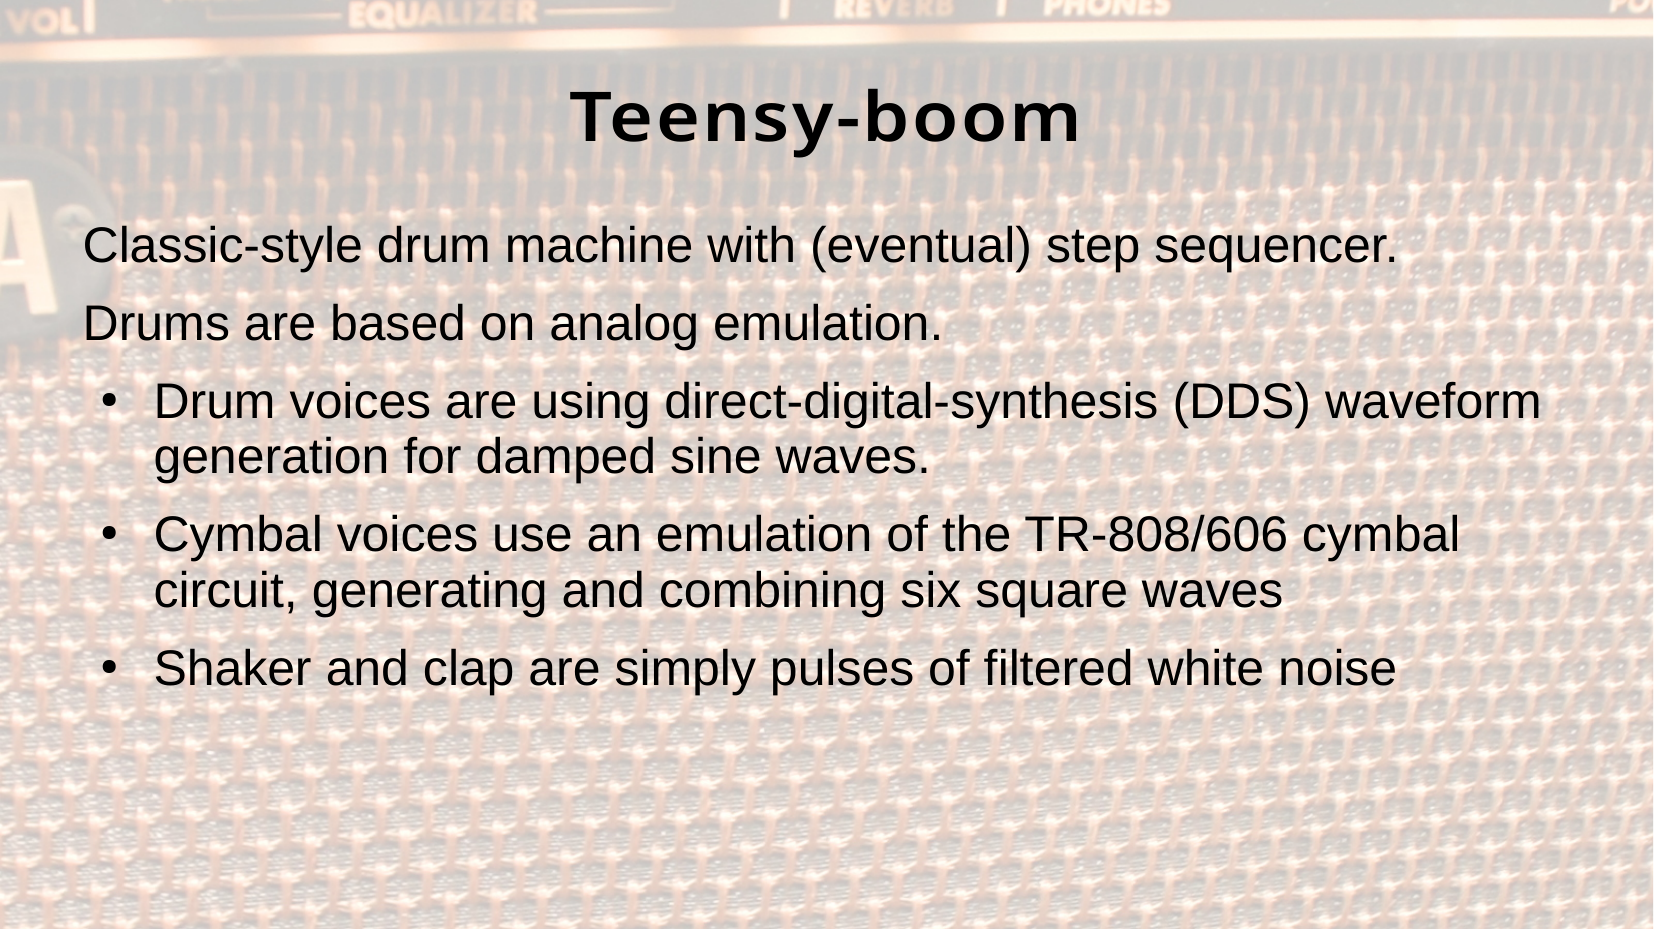

# Teensy-boom
Classic-style drum machine with (eventual) step sequencer.
Drums are based on analog emulation.
Drum voices are using direct-digital-synthesis (DDS) waveform generation for damped sine waves.
Cymbal voices use an emulation of the TR-808/606 cymbal circuit, generating and combining six square waves
Shaker and clap are simply pulses of filtered white noise